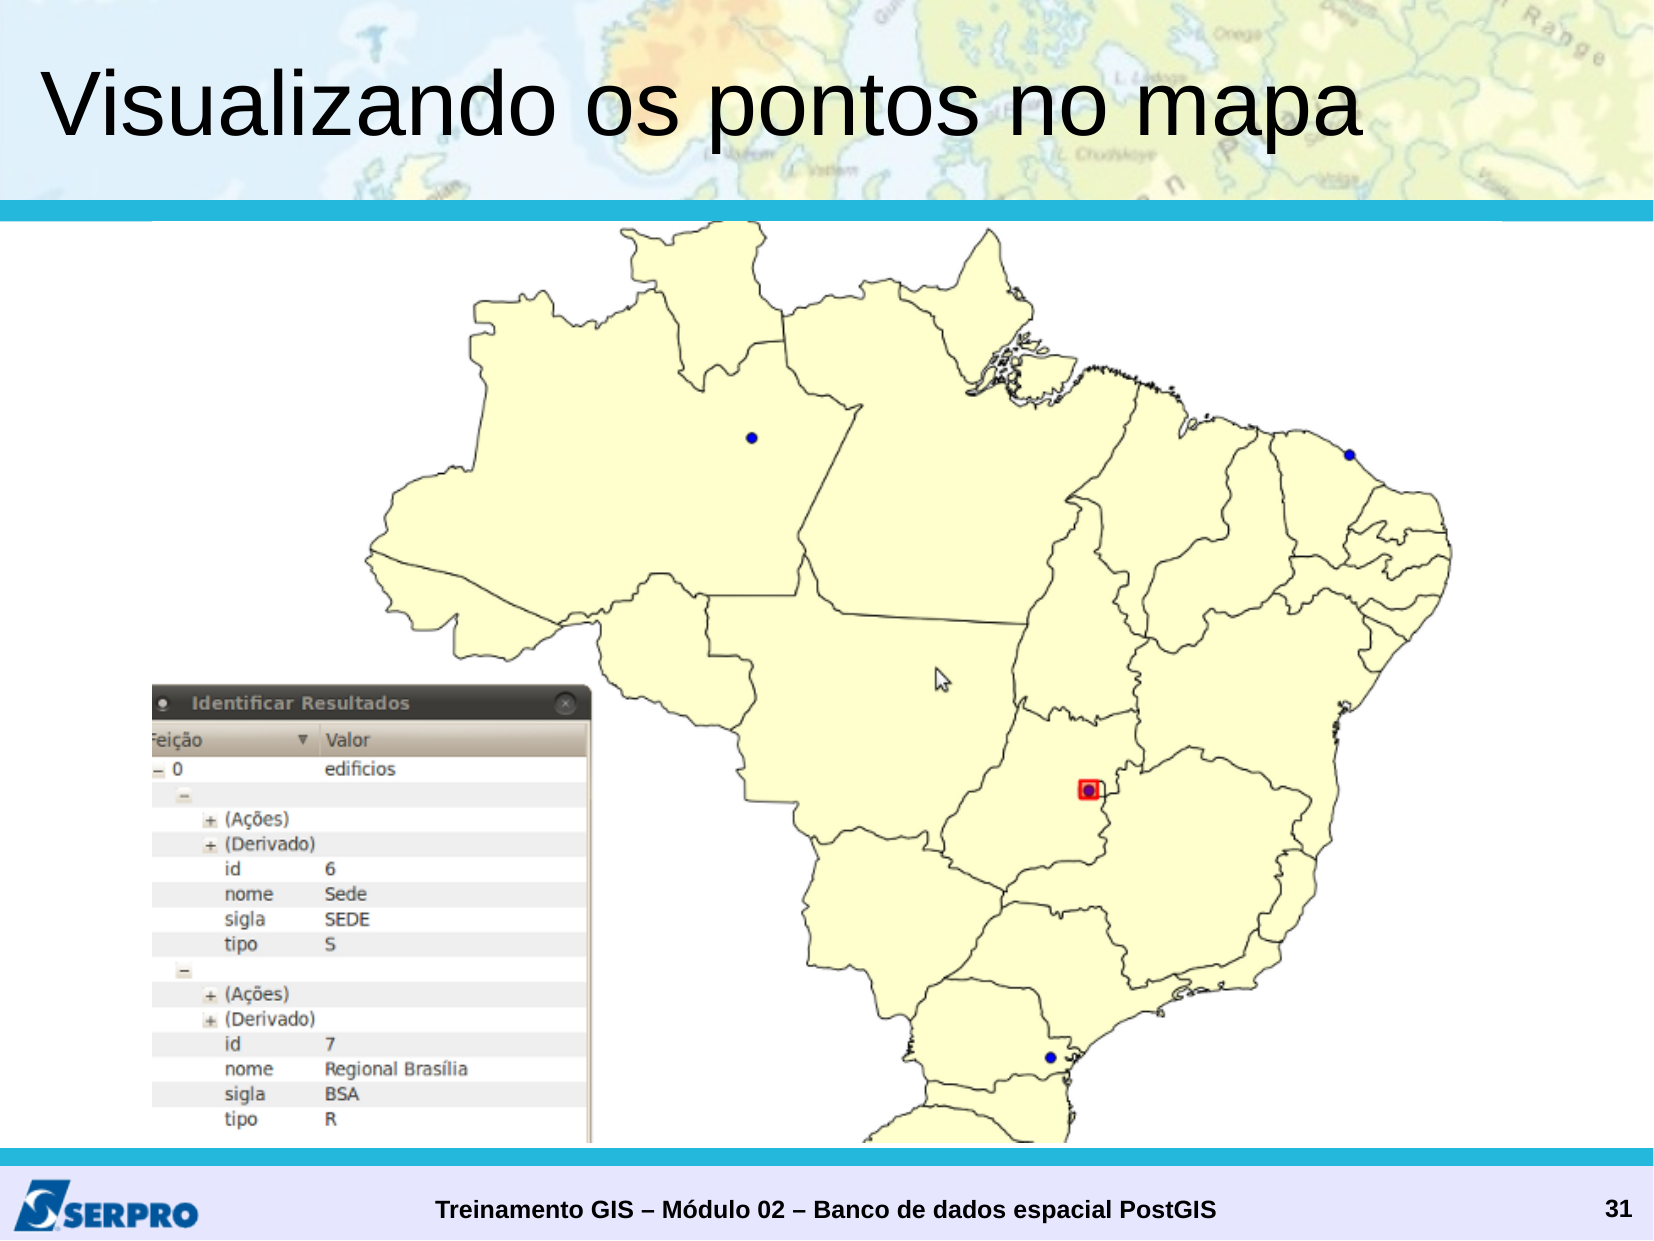

# Visualizando os pontos no mapa
31
Treinamento GIS – Módulo 02 – Banco de dados espacial PostGIS